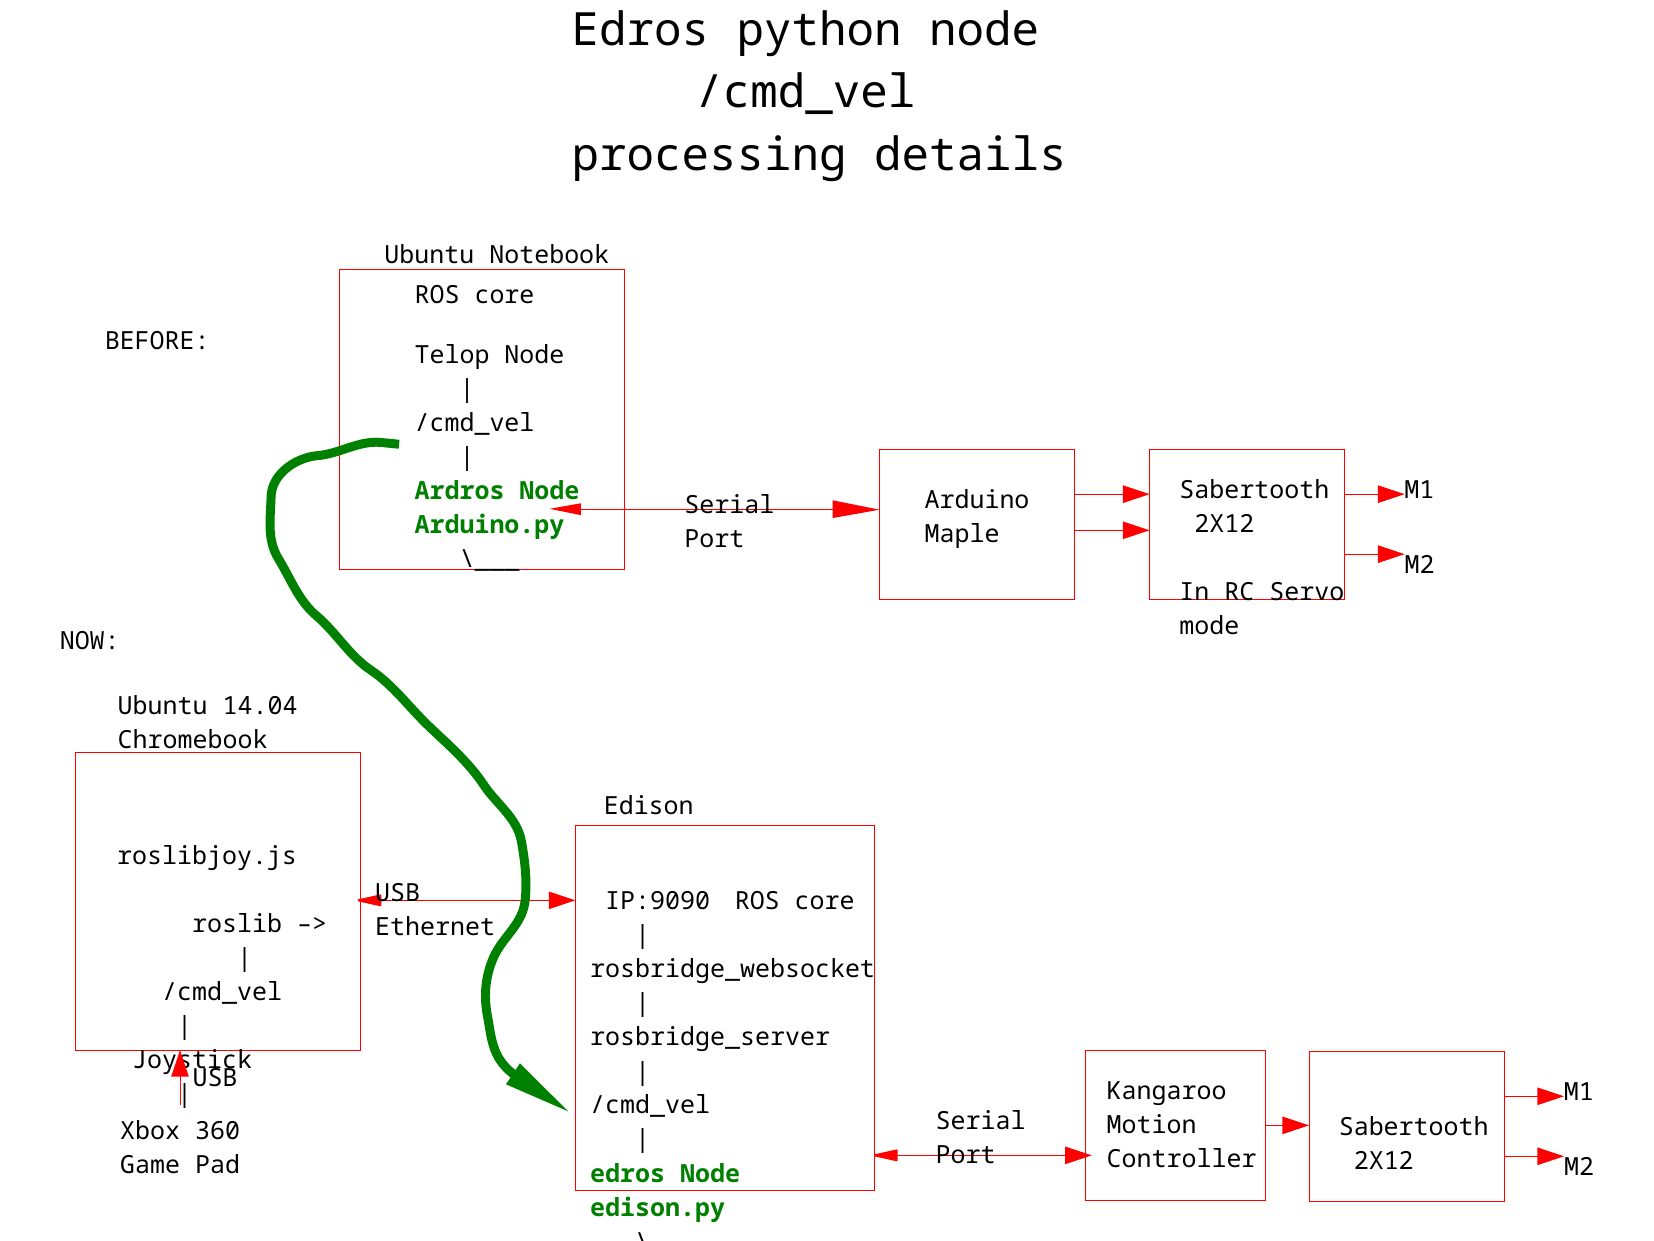

# Edros python node /cmd_vel processing details
Ubuntu Notebook
ROS core
BEFORE:
Telop Node
 |
/cmd_vel
 |
Ardros Node
Arduino.py
 \___
Sabertooth
 2X12
In RC Servo
mode
M1
Arduino
Maple
Serial
Port
M2
NOW:
Ubuntu 14.04
Chromebook
Edison
roslibjoy.js
 roslib –>
 |
 /cmd_vel
 |
 Joystick
 |
USB
Ethernet
ROS core
 IP:9090
 |
rosbridge_websocket
 |
rosbridge_server
 |
/cmd_vel
 |
edros Node
edison.py
 \____________
USB
Kangaroo
Motion
Controller
M1
Serial
Port
Sabertooth
 2X12
Xbox 360
Game Pad
M2